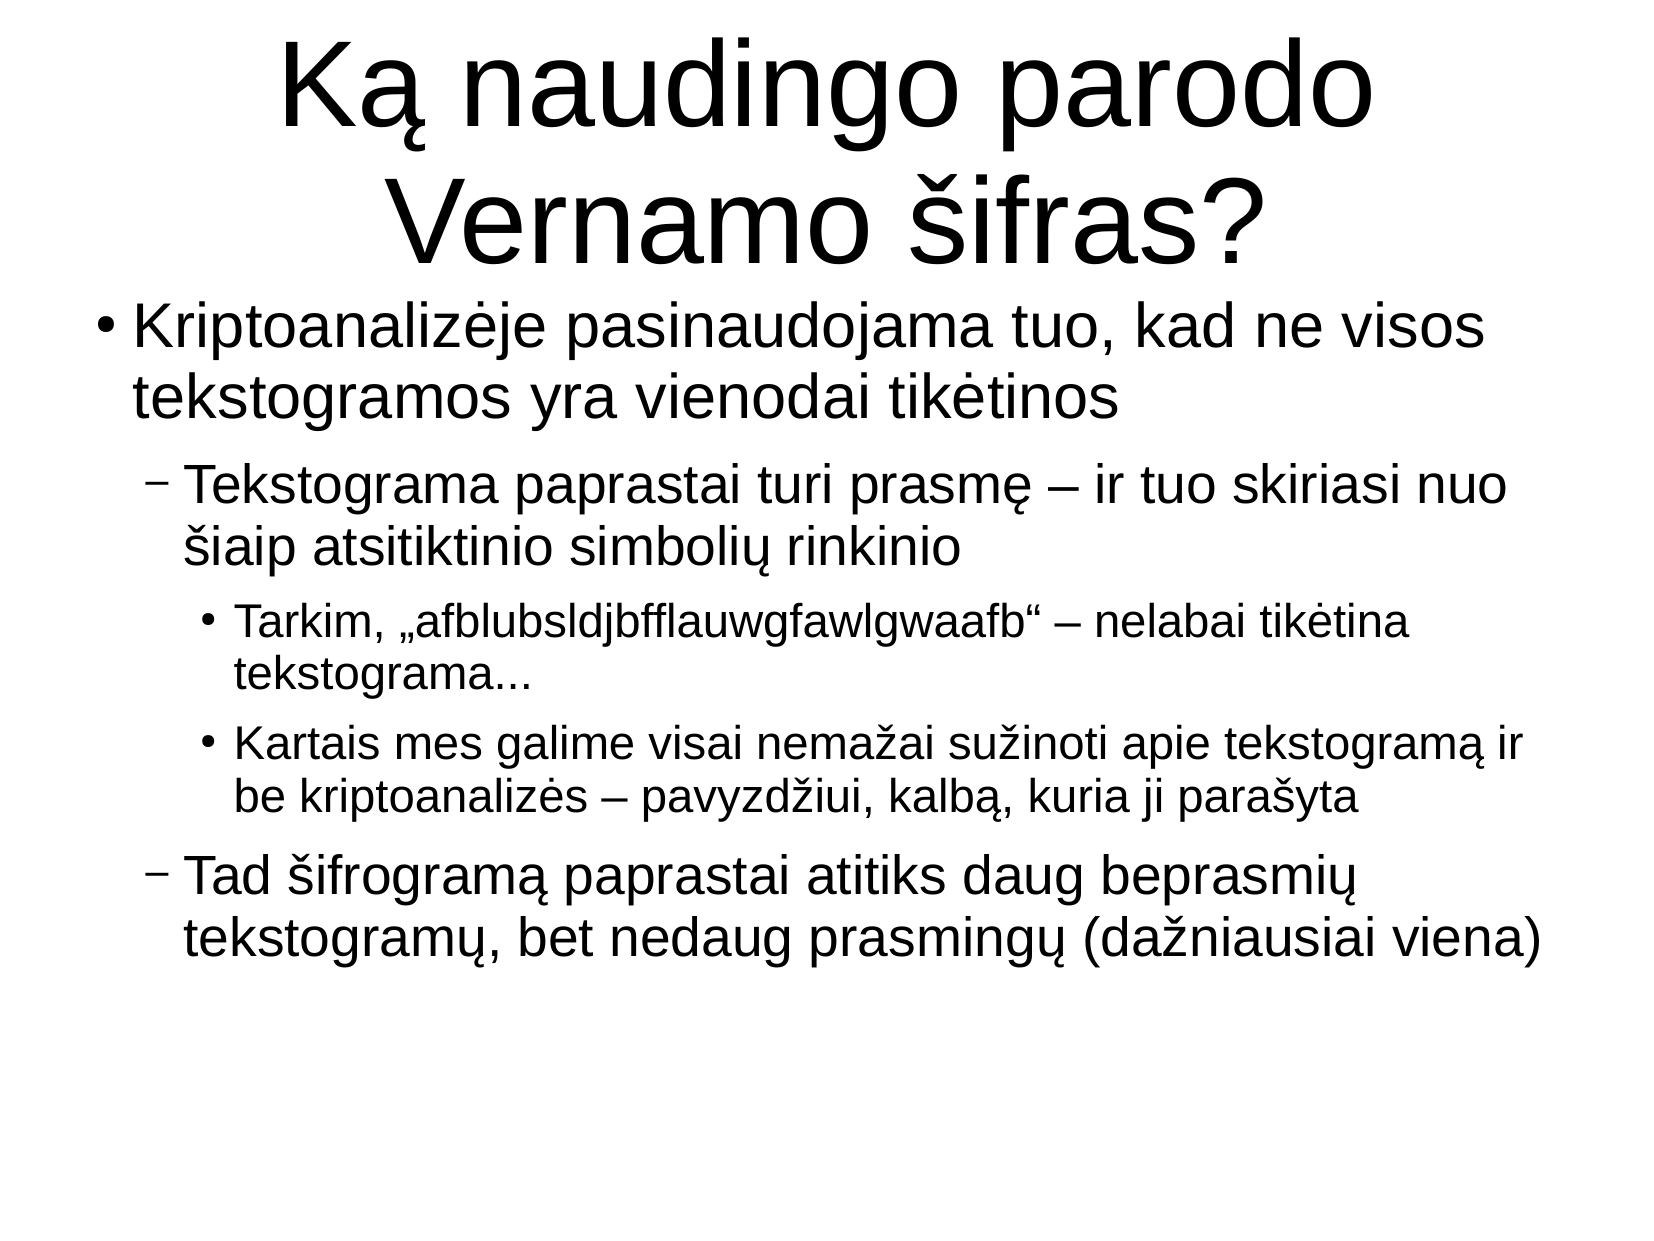

# Ką naudingo parodo Vernamo šifras?
Kriptoanalizėje pasinaudojama tuo, kad ne visos tekstogramos yra vienodai tikėtinos
Tekstograma paprastai turi prasmę – ir tuo skiriasi nuo šiaip atsitiktinio simbolių rinkinio
Tarkim, „afblubsldjbfflauwgfawlgwaafb“ – nelabai tikėtina tekstograma...
Kartais mes galime visai nemažai sužinoti apie tekstogramą ir be kriptoanalizės – pavyzdžiui, kalbą, kuria ji parašyta
Tad šifrogramą paprastai atitiks daug beprasmių tekstogramų, bet nedaug prasmingų (dažniausiai viena)